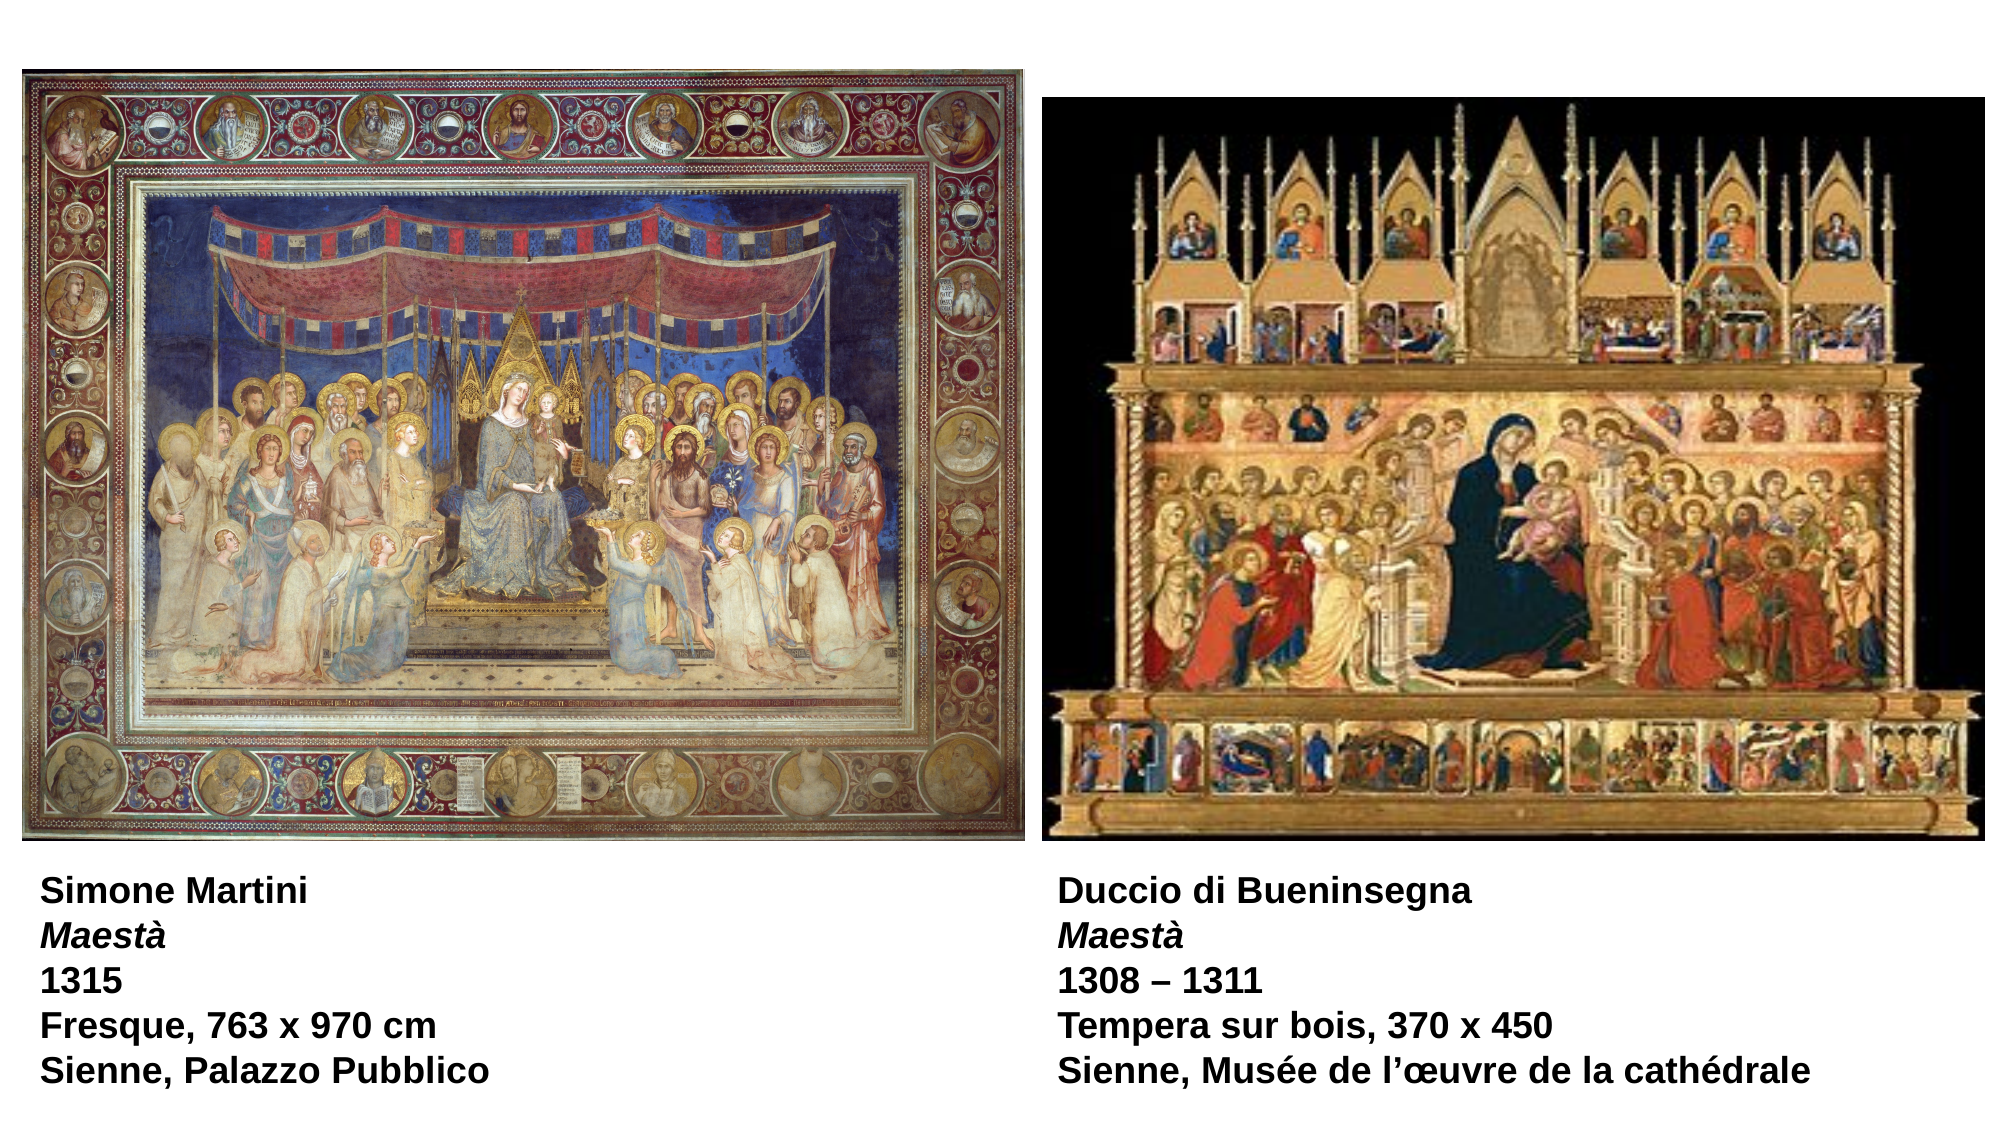

Simone Martini
Maestà
1315
Fresque, 763 x 970 cm
Sienne, Palazzo Pubblico
Duccio di Bueninsegna
Maestà
1308 – 1311
Tempera sur bois, 370 x 450
Sienne, Musée de l’œuvre de la cathédrale